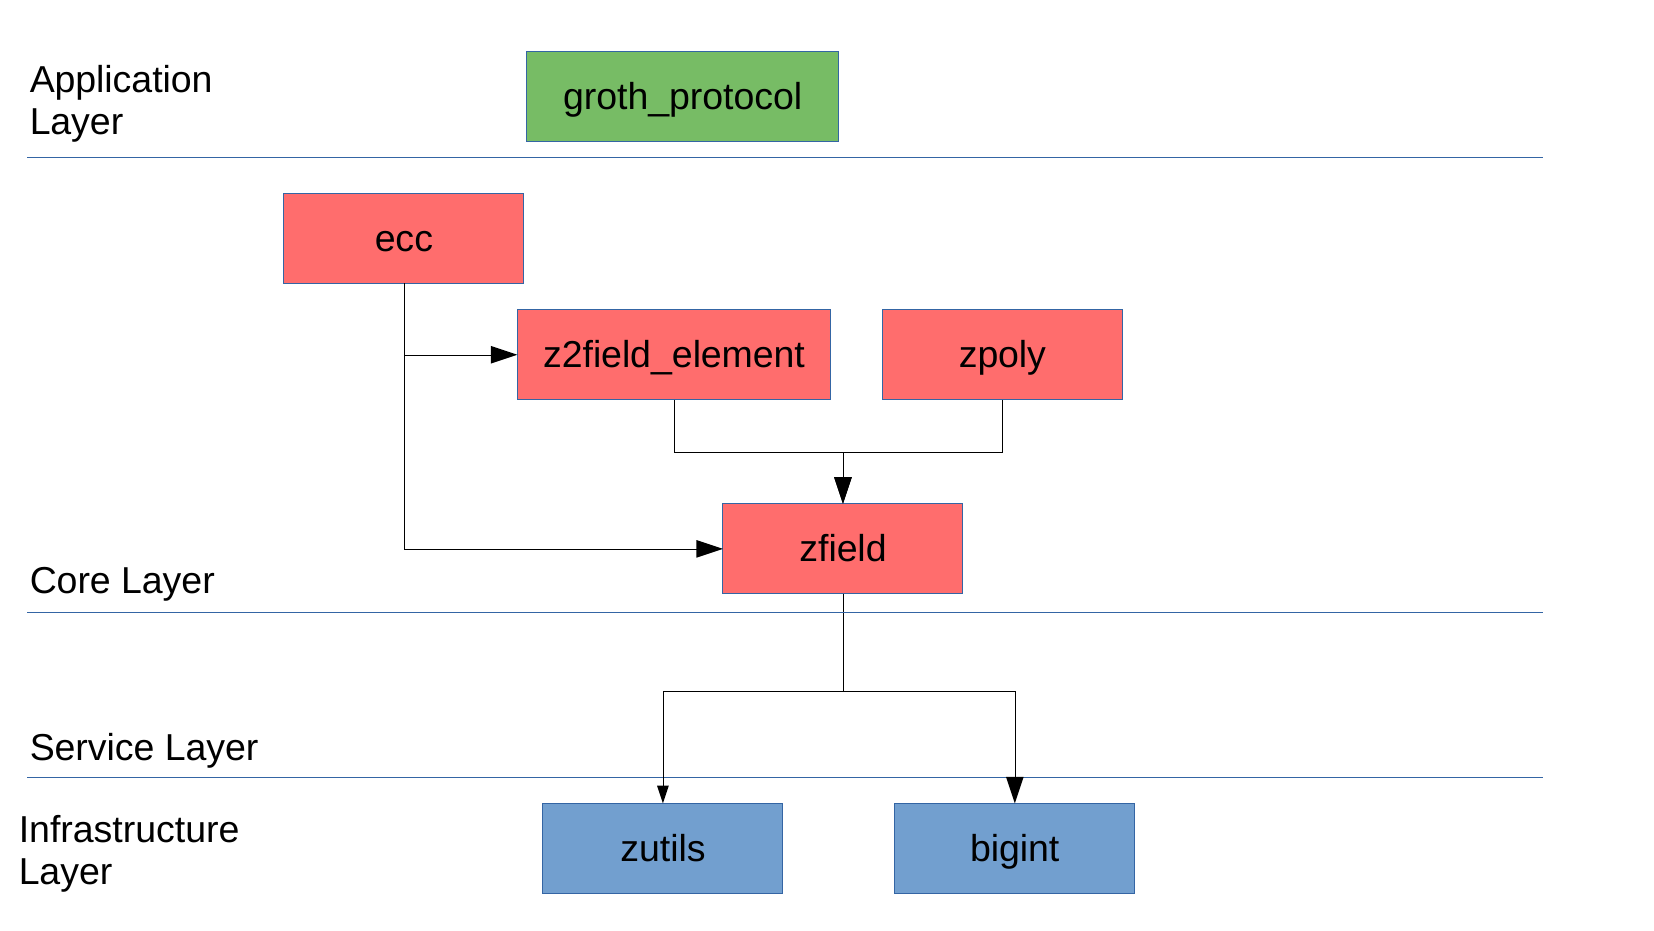

Application Layer
groth_protocol
ecc
z2field_element
zpoly
zfield
Core Layer
Service Layer
Infrastructure Layer
zutils
bigint